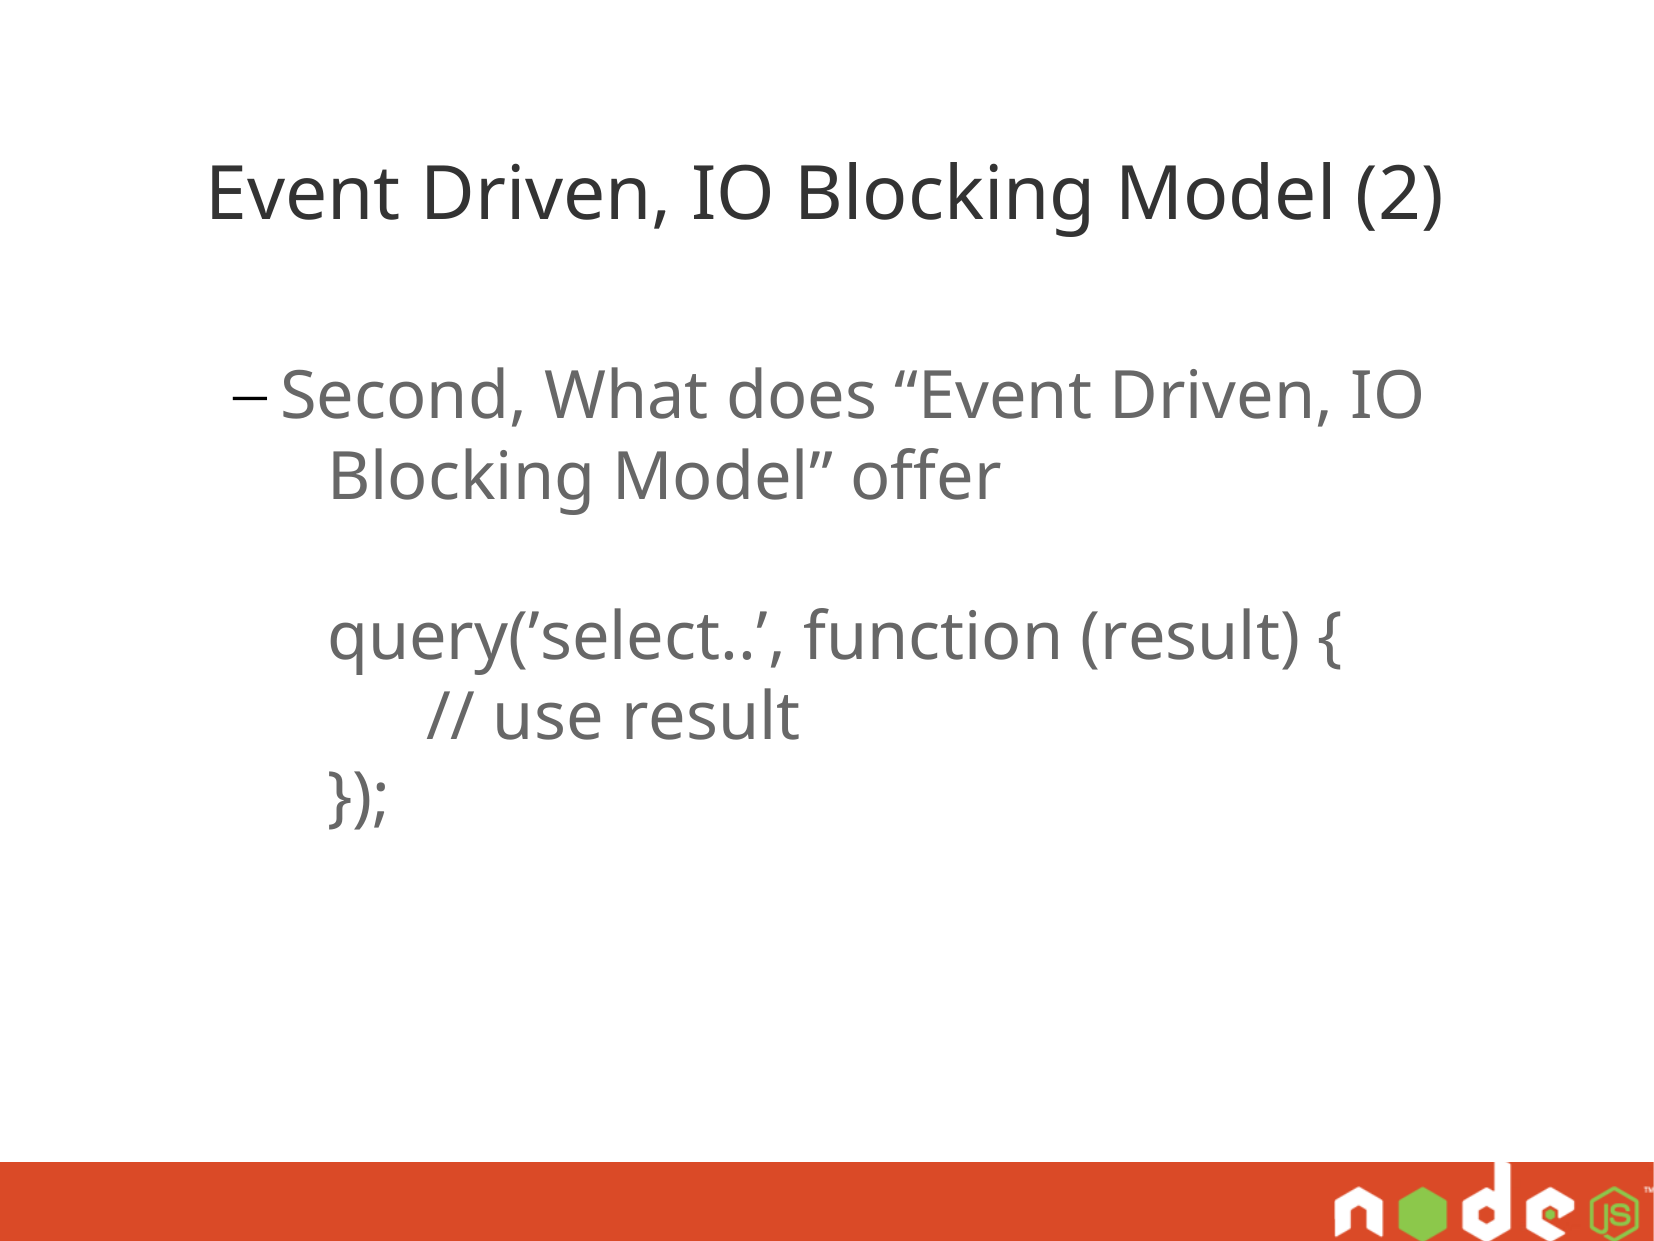

# Event Driven, IO Blocking Model (2)
Second, What does “Event Driven, IO Blocking Model” offer
query(’select..’, function (result) {
		// use result
});